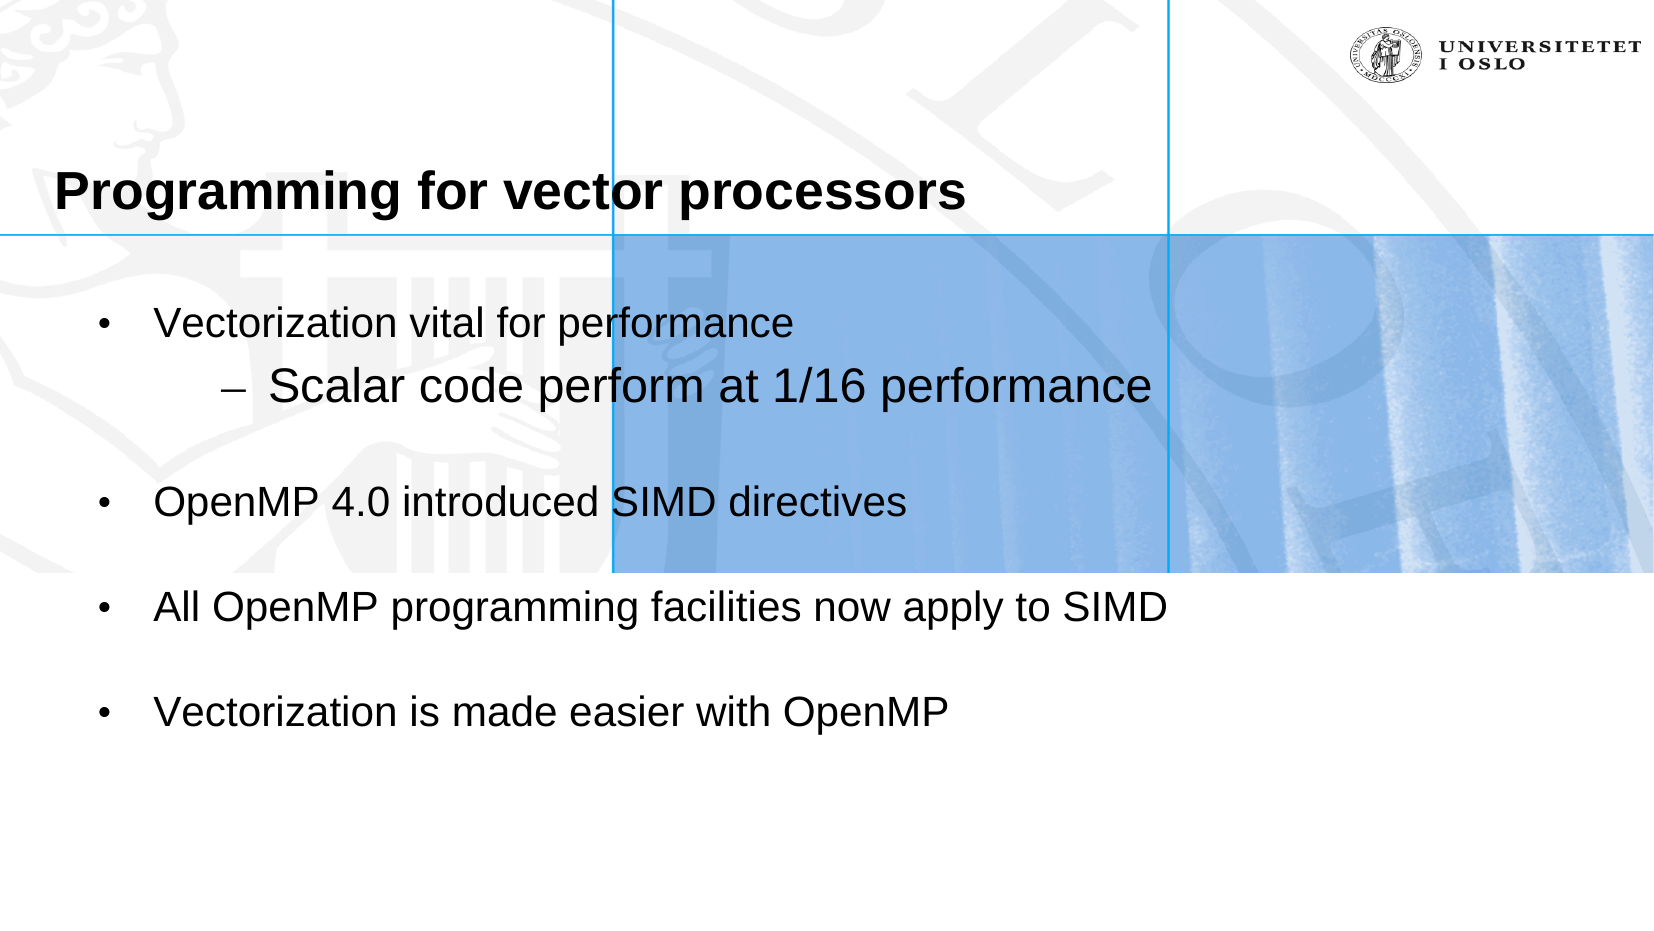

# Programming for vector processors
Vectorization vital for performance
Scalar code perform at 1/16 performance
OpenMP 4.0 introduced SIMD directives
All OpenMP programming facilities now apply to SIMD
Vectorization is made easier with OpenMP